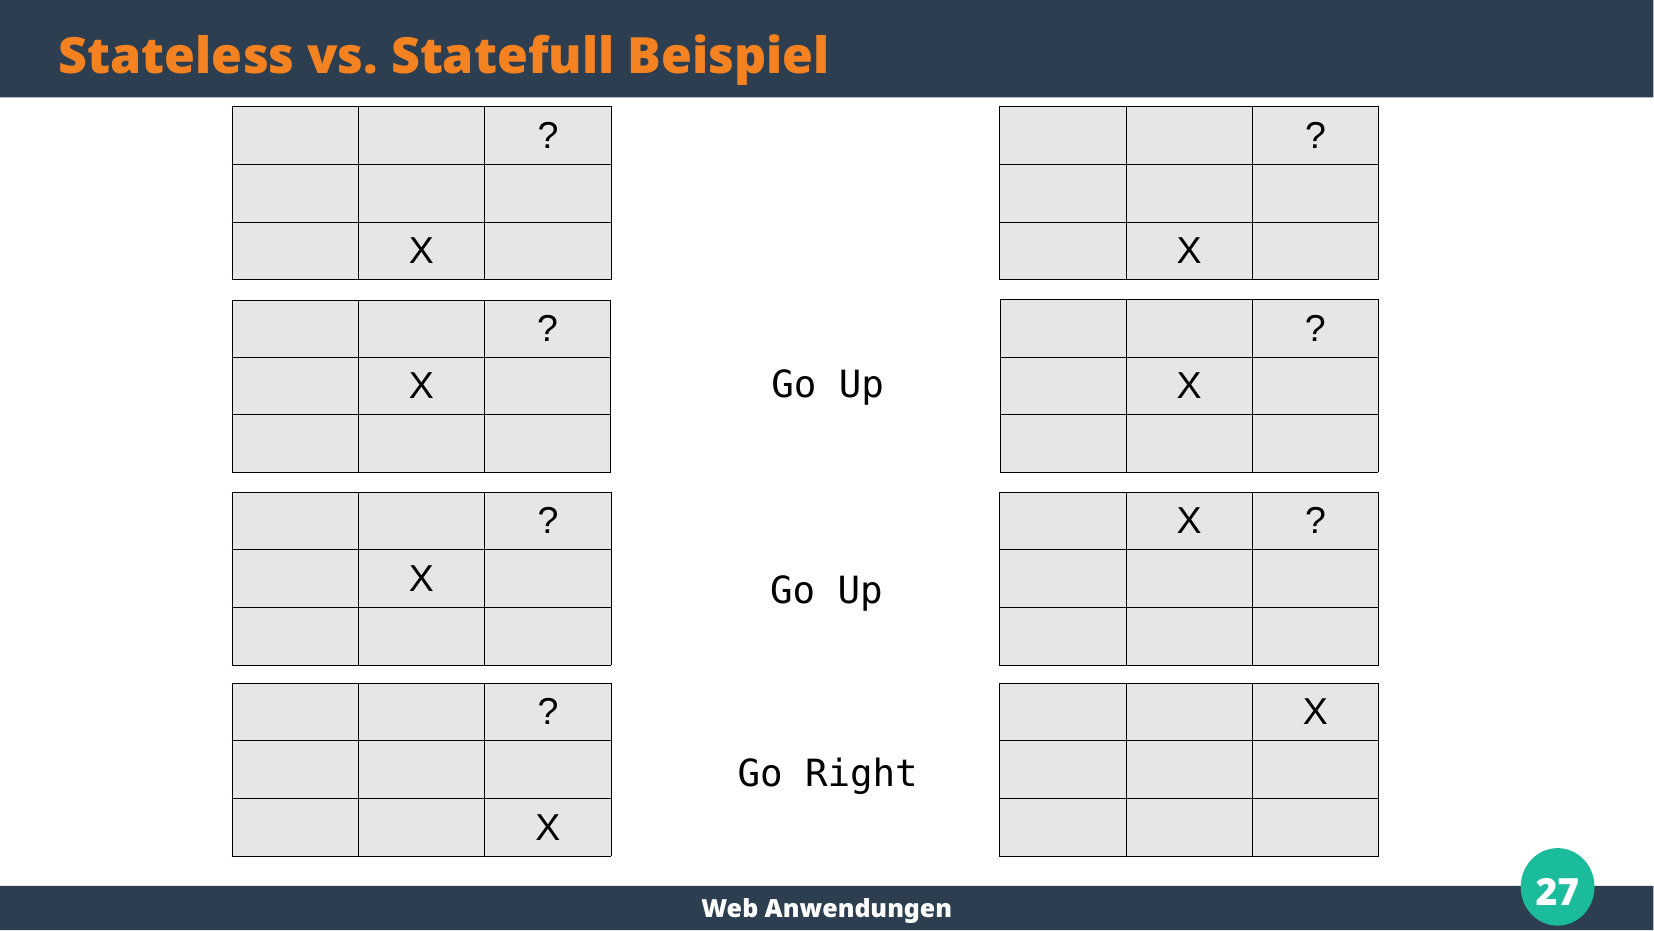

# Stateless vs. Statefull Beispiel
| | | ? |
| --- | --- | --- |
| | | |
| | X | |
| | | ? |
| --- | --- | --- |
| | | |
| | X | |
| | | ? |
| --- | --- | --- |
| | X | |
| | | |
| | | ? |
| --- | --- | --- |
| | X | |
| | | |
Go Up
| | X | ? |
| --- | --- | --- |
| | | |
| | | |
| | | ? |
| --- | --- | --- |
| | X | |
| | | |
Go Up
| | | X |
| --- | --- | --- |
| | | |
| | | |
| | | ? |
| --- | --- | --- |
| | | |
| | | X |
Go Right
27